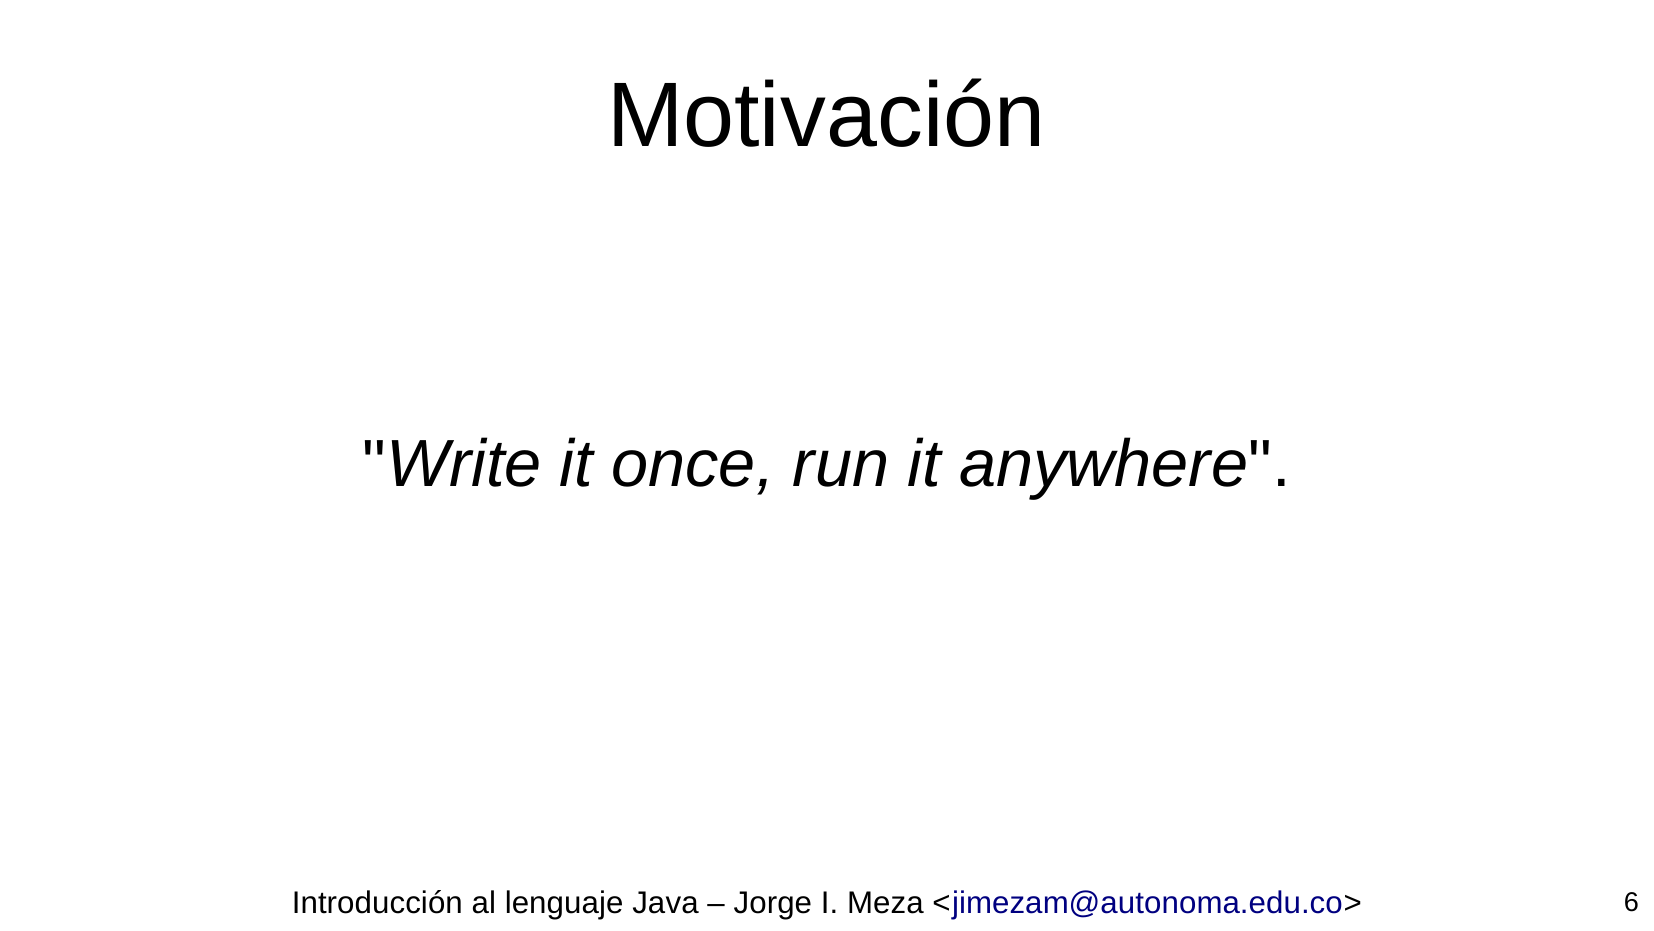

# Motivación
"Write it once, run it anywhere".